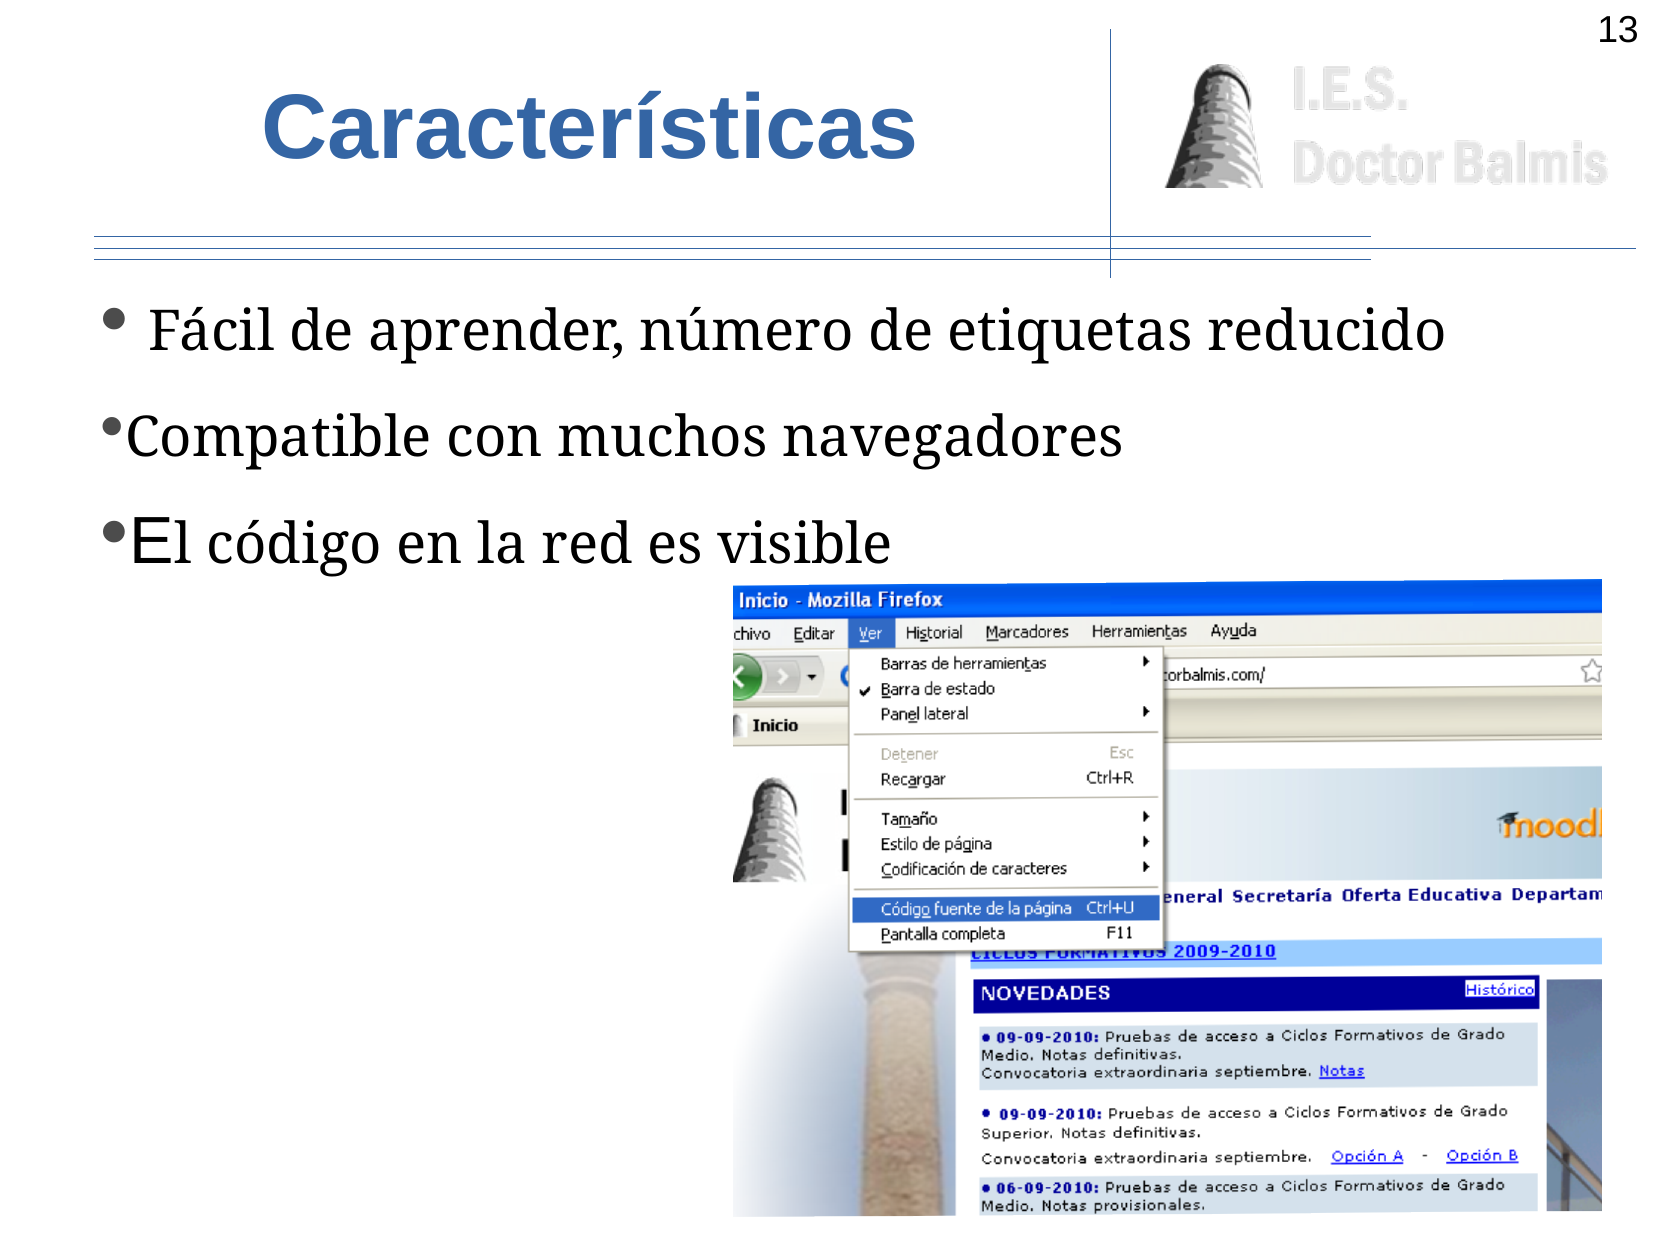

# Características
 Fácil de aprender, número de etiquetas reducido
Compatible con muchos navegadores
El código en la red es visible